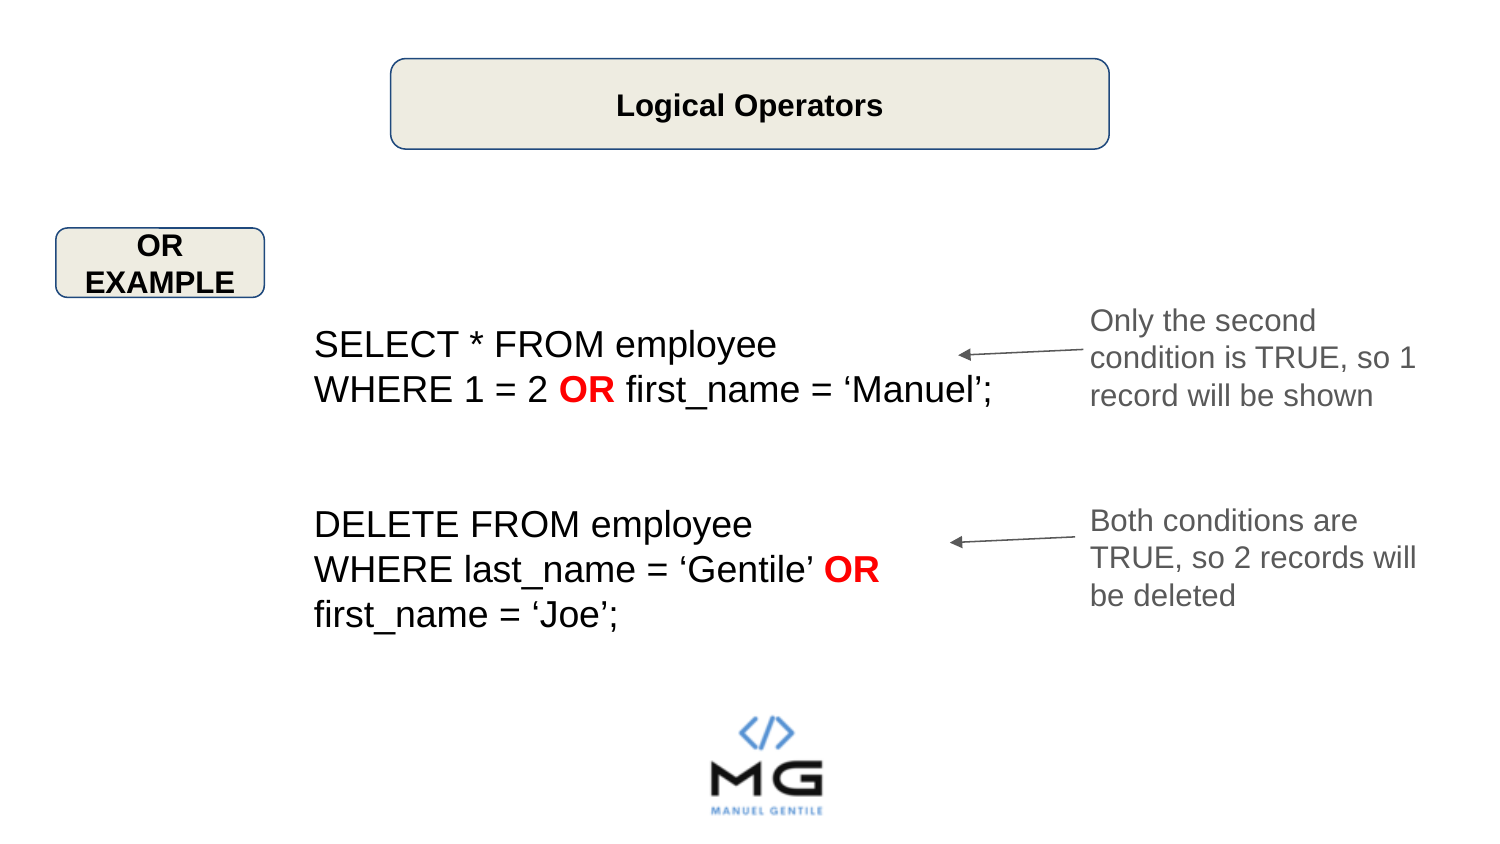

Logical Operators
OR
EXAMPLE
Only the second condition is TRUE, so 1 record will be shown
SELECT * FROM employee
WHERE 1 = 2 OR first_name = ‘Manuel’;
Both conditions are TRUE, so 2 records will be deleted
DELETE FROM employee
WHERE last_name = ‘Gentile’ OR first_name = ‘Joe’;